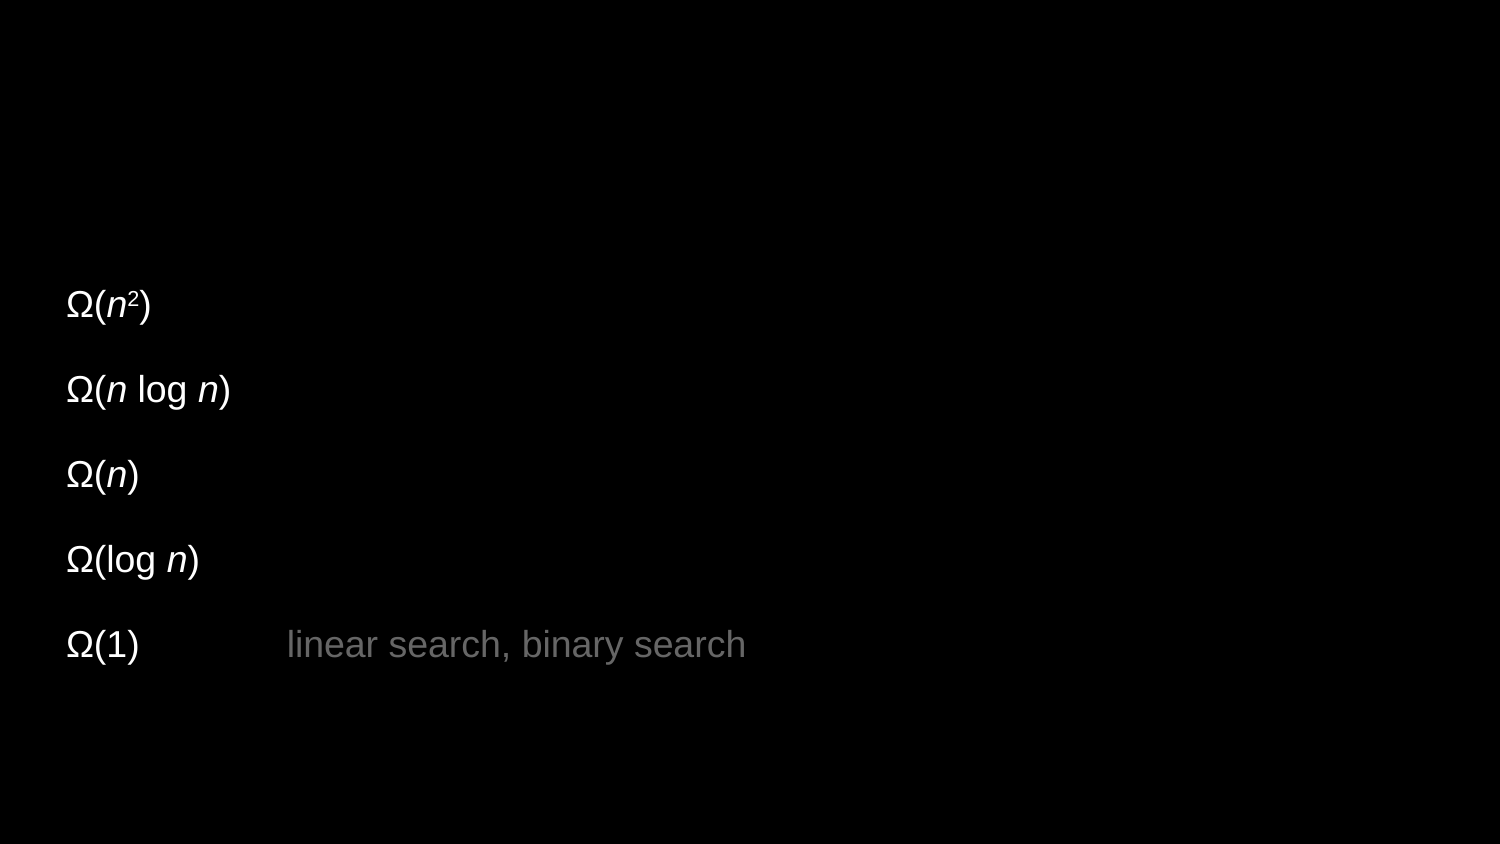

# Ω(n2)
Ω(n log n)
Ω(n)
Ω(log n)
Ω(1) linear search, binary search